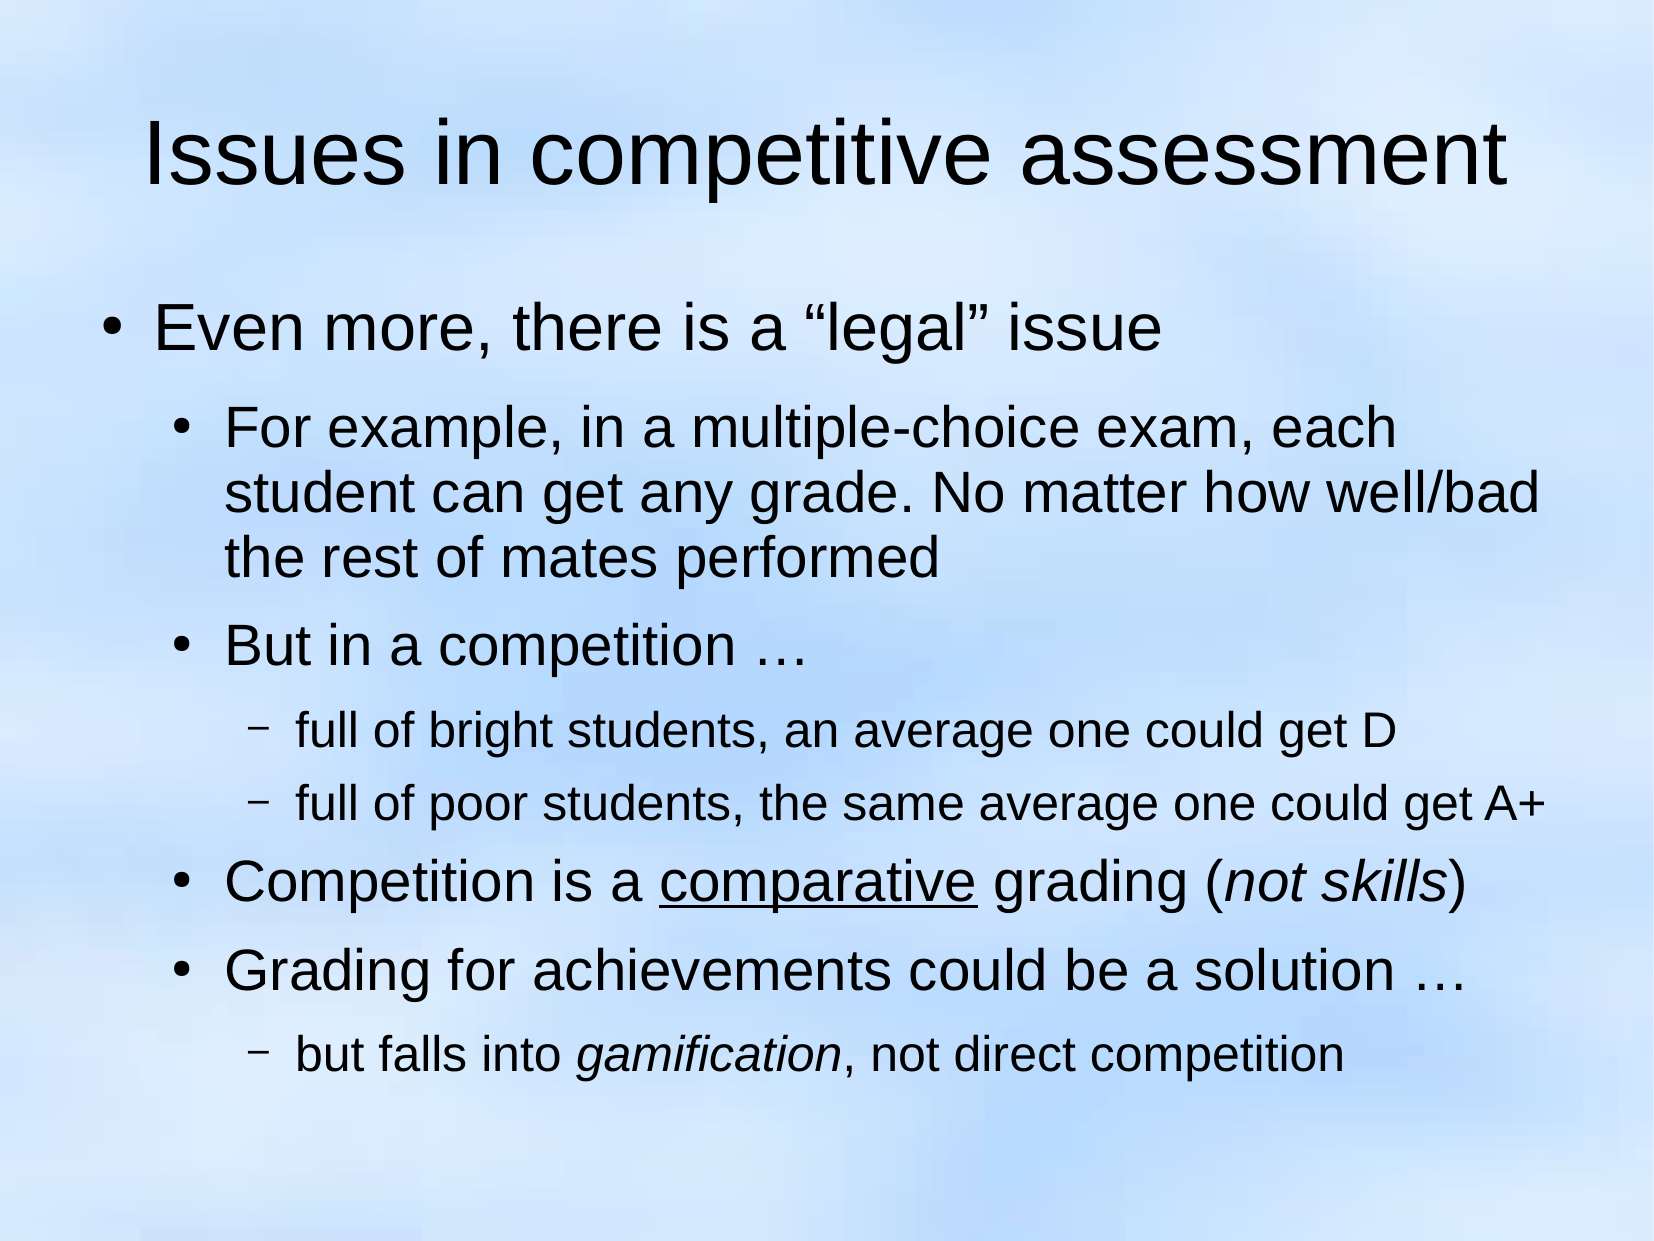

# Issues in competitive assessment
Even more, there is a “legal” issue
For example, in a multiple-choice exam, each student can get any grade. No matter how well/bad the rest of mates performed
But in a competition …
full of bright students, an average one could get D
full of poor students, the same average one could get A+
Competition is a comparative grading (not skills)
Grading for achievements could be a solution …
but falls into gamification, not direct competition